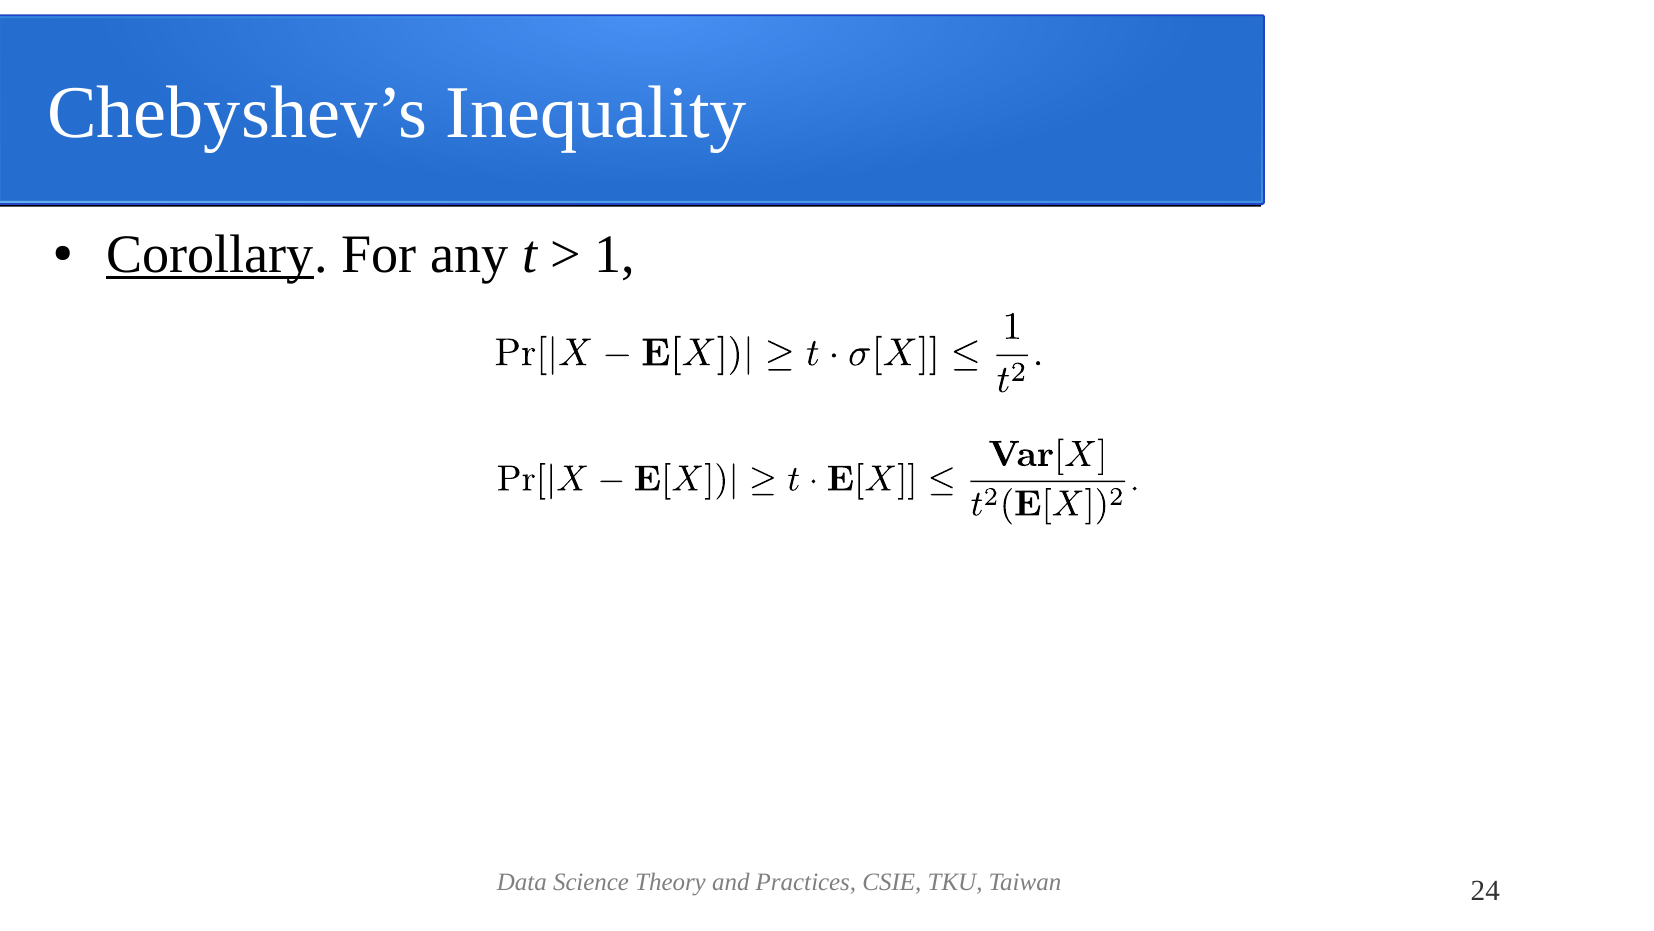

# Chebyshev’s Inequality
Corollary. For any t > 1,
Data Science Theory and Practices, CSIE, TKU, Taiwan
24